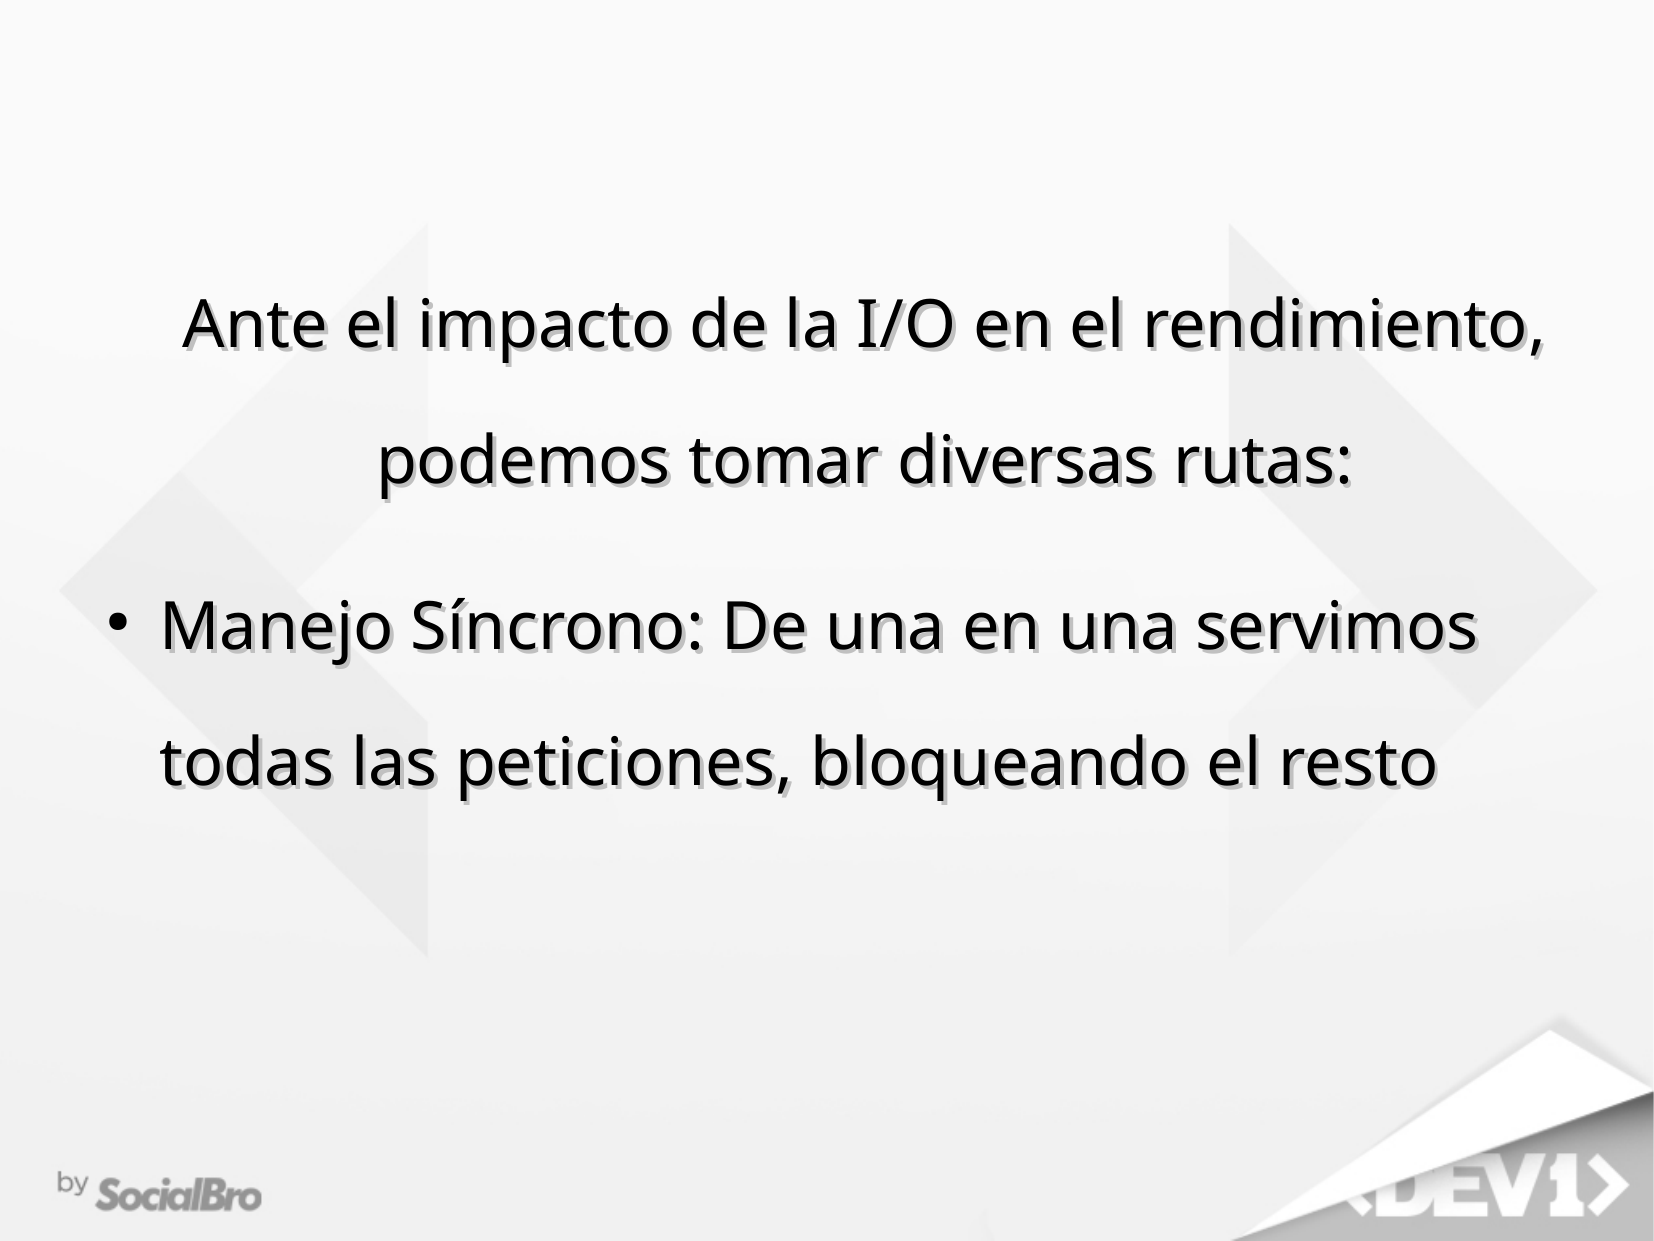

# Ante el impacto de la I/O en el rendimiento, podemos tomar diversas rutas:
Manejo Síncrono: De una en una servimos todas las peticiones, bloqueando el resto